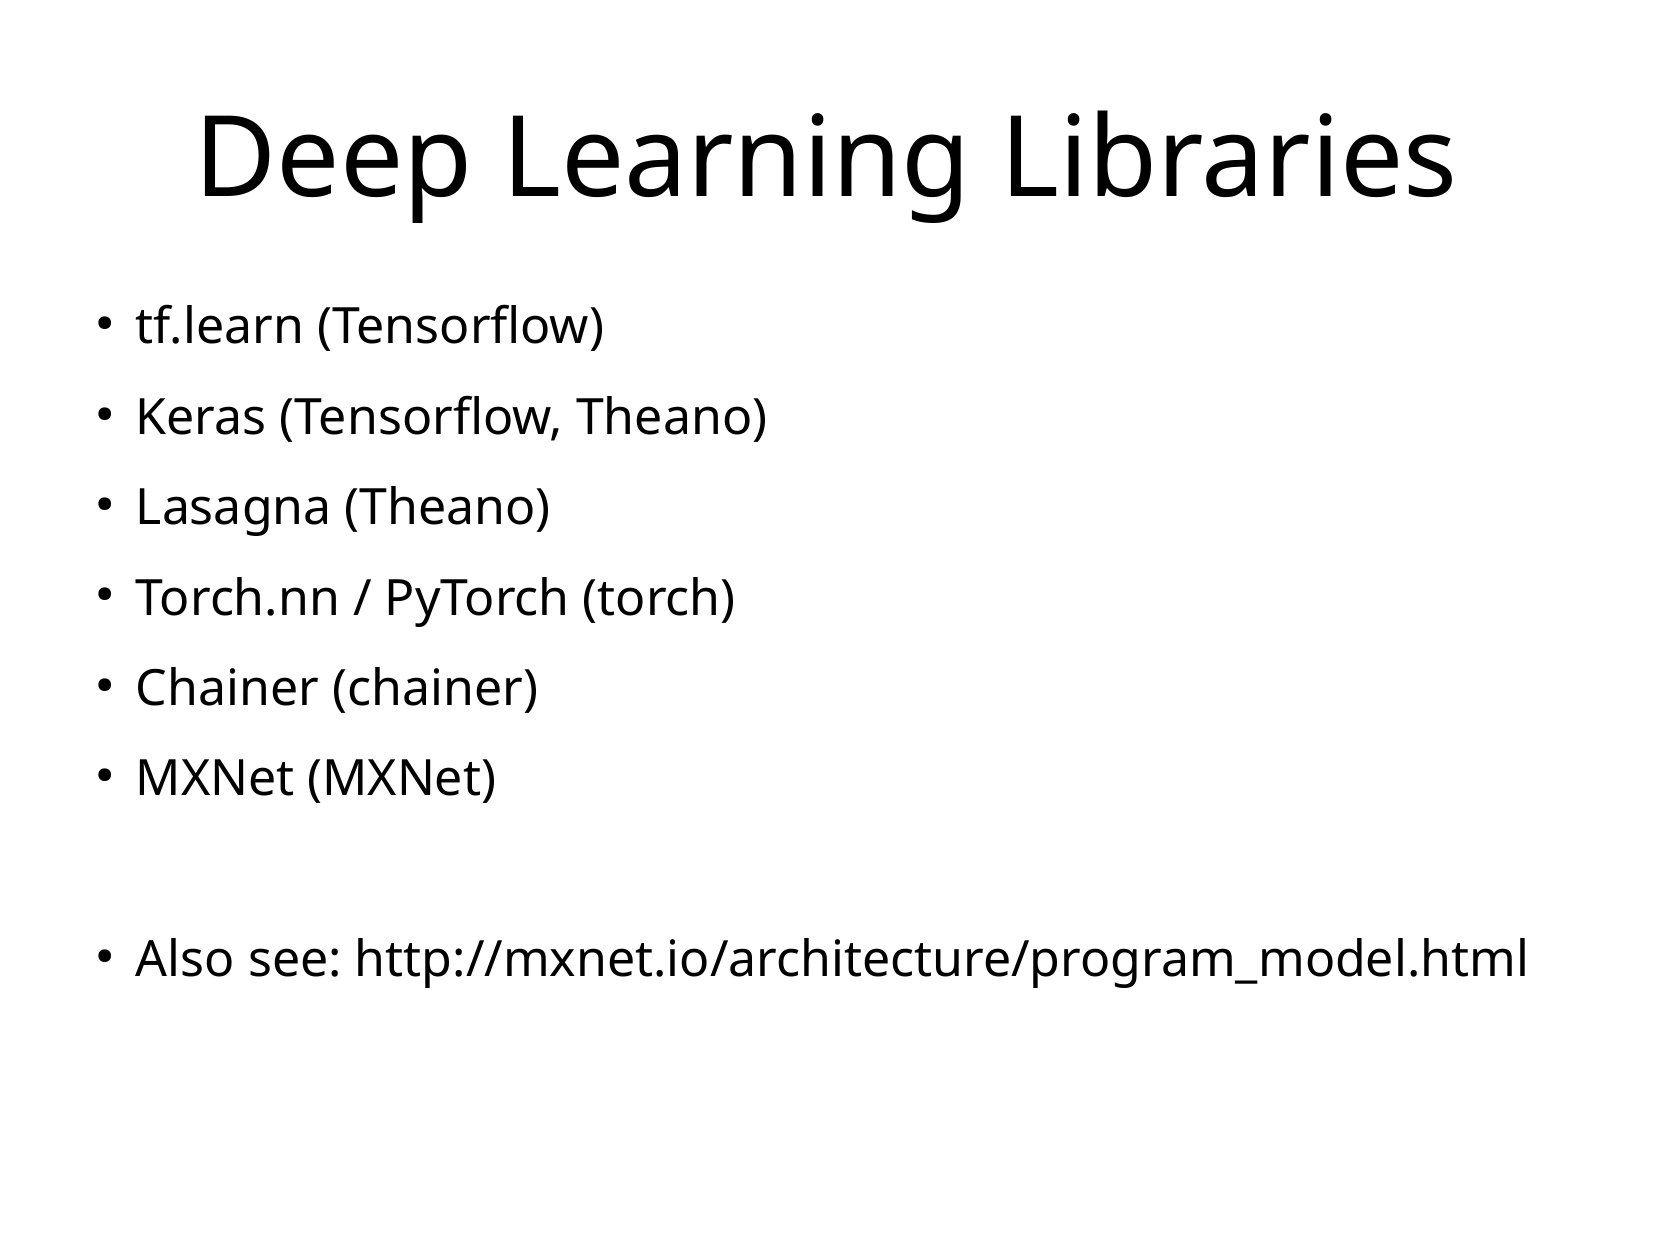

# Deep Learning Libraries
tf.learn (Tensorflow)
Keras (Tensorflow, Theano)
Lasagna (Theano)
Torch.nn / PyTorch (torch)
Chainer (chainer)
MXNet (MXNet)
Also see: http://mxnet.io/architecture/program_model.html